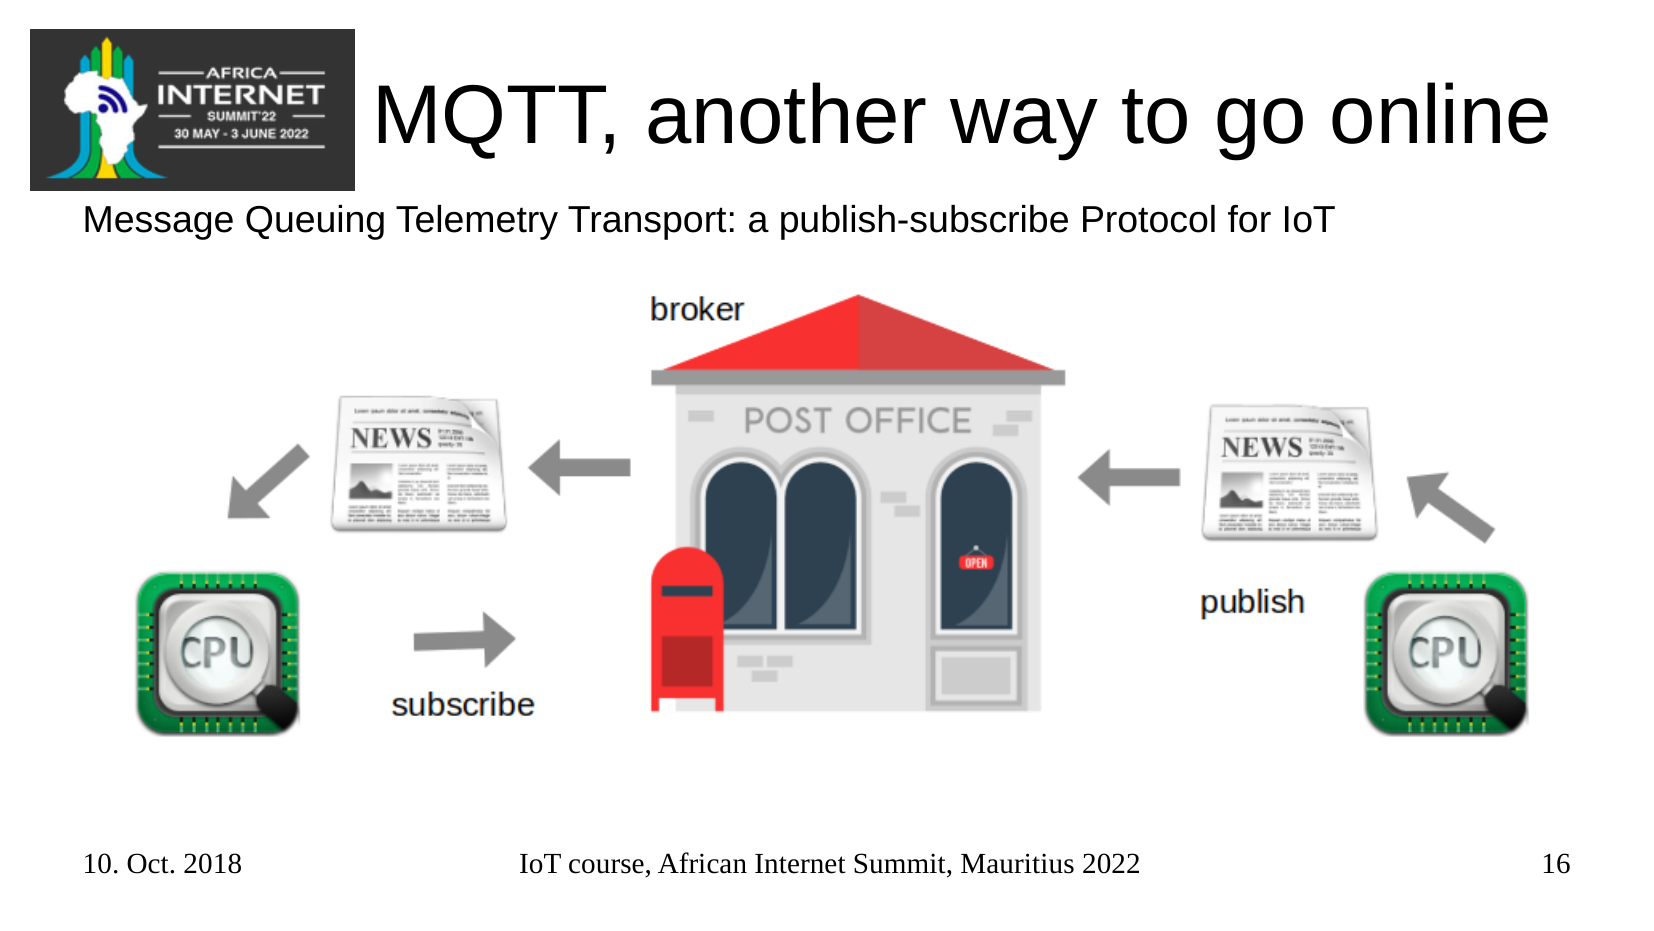

# MQTT, another way to go online
Message Queuing Telemetry Transport: a publish-subscribe Protocol for IoT
10. Oct. 2018
IoT course, African Internet Summit, Mauritius 2022
16